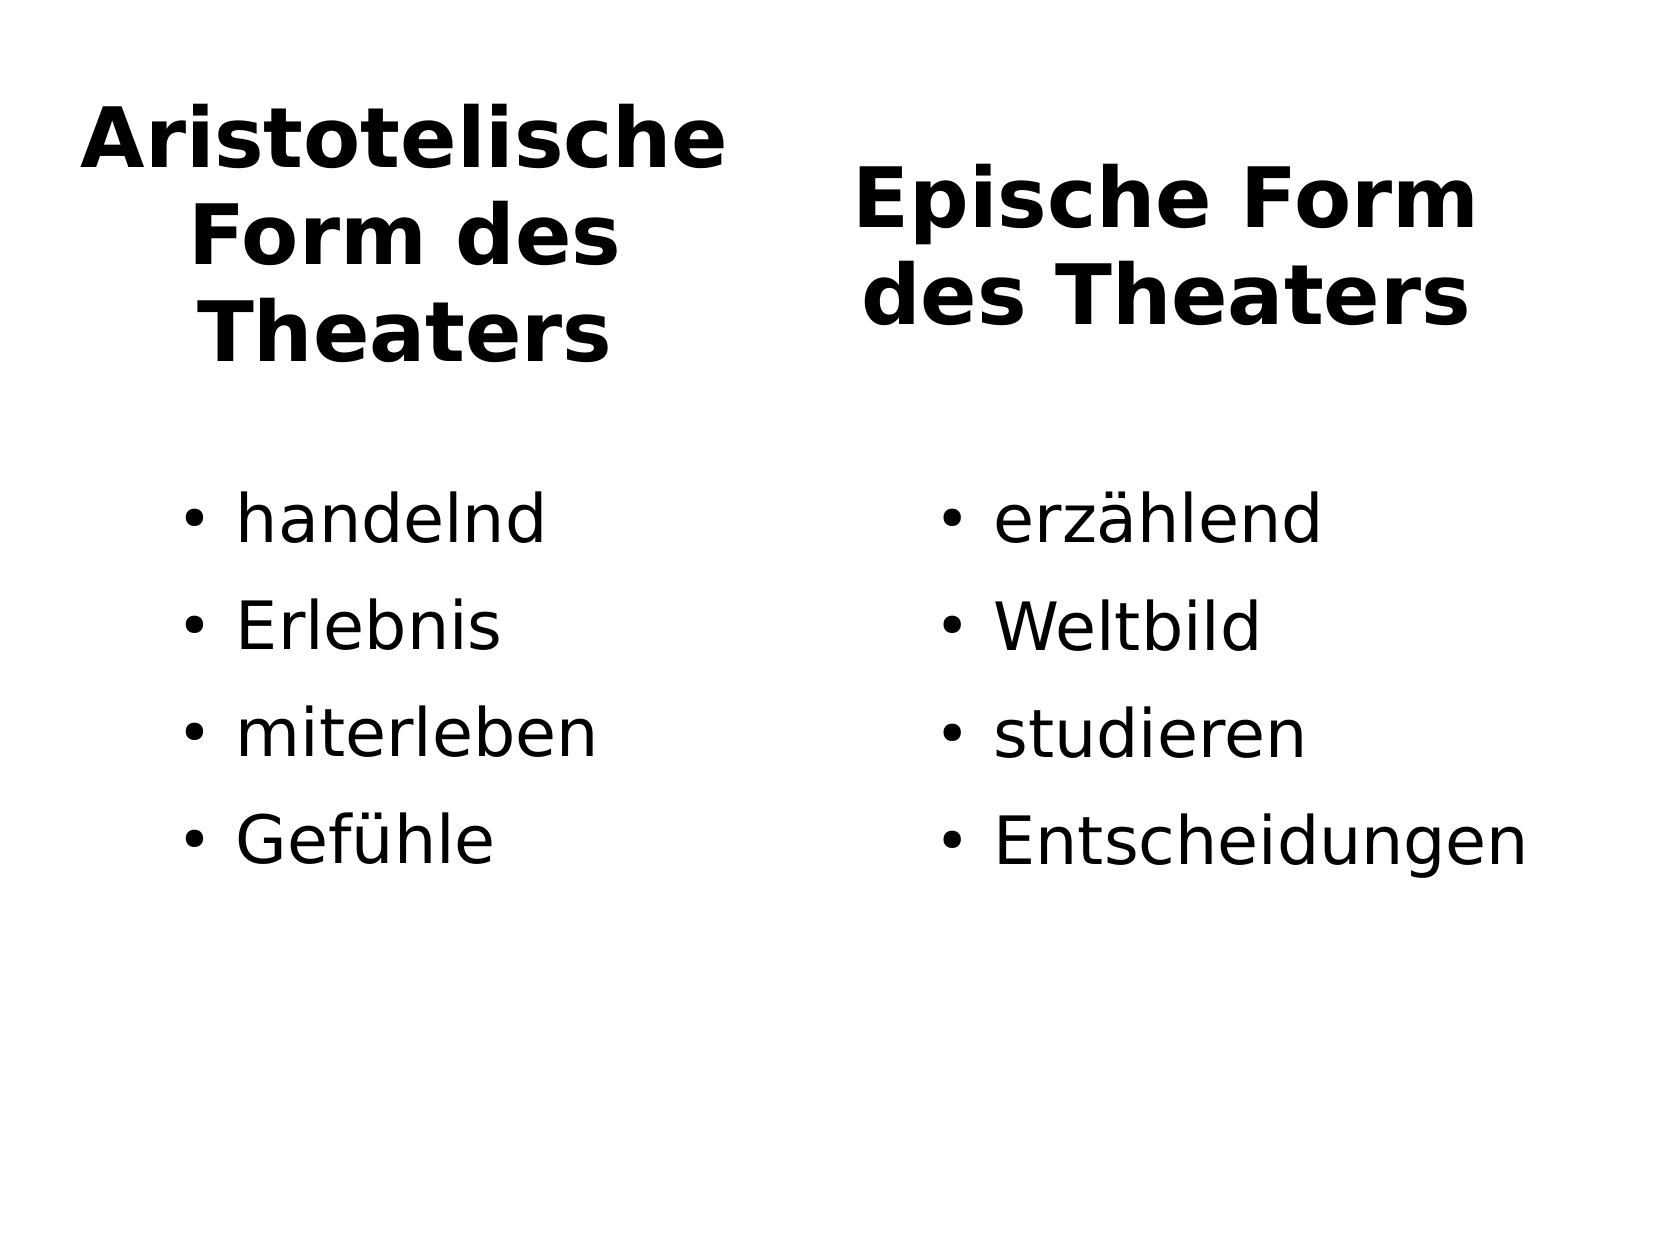

# Aristotelische Form des Theaters
Epische Form des Theaters
handelnd
Erlebnis
miterleben
Gefühle
erzählend
Weltbild
studieren
Entscheidungen